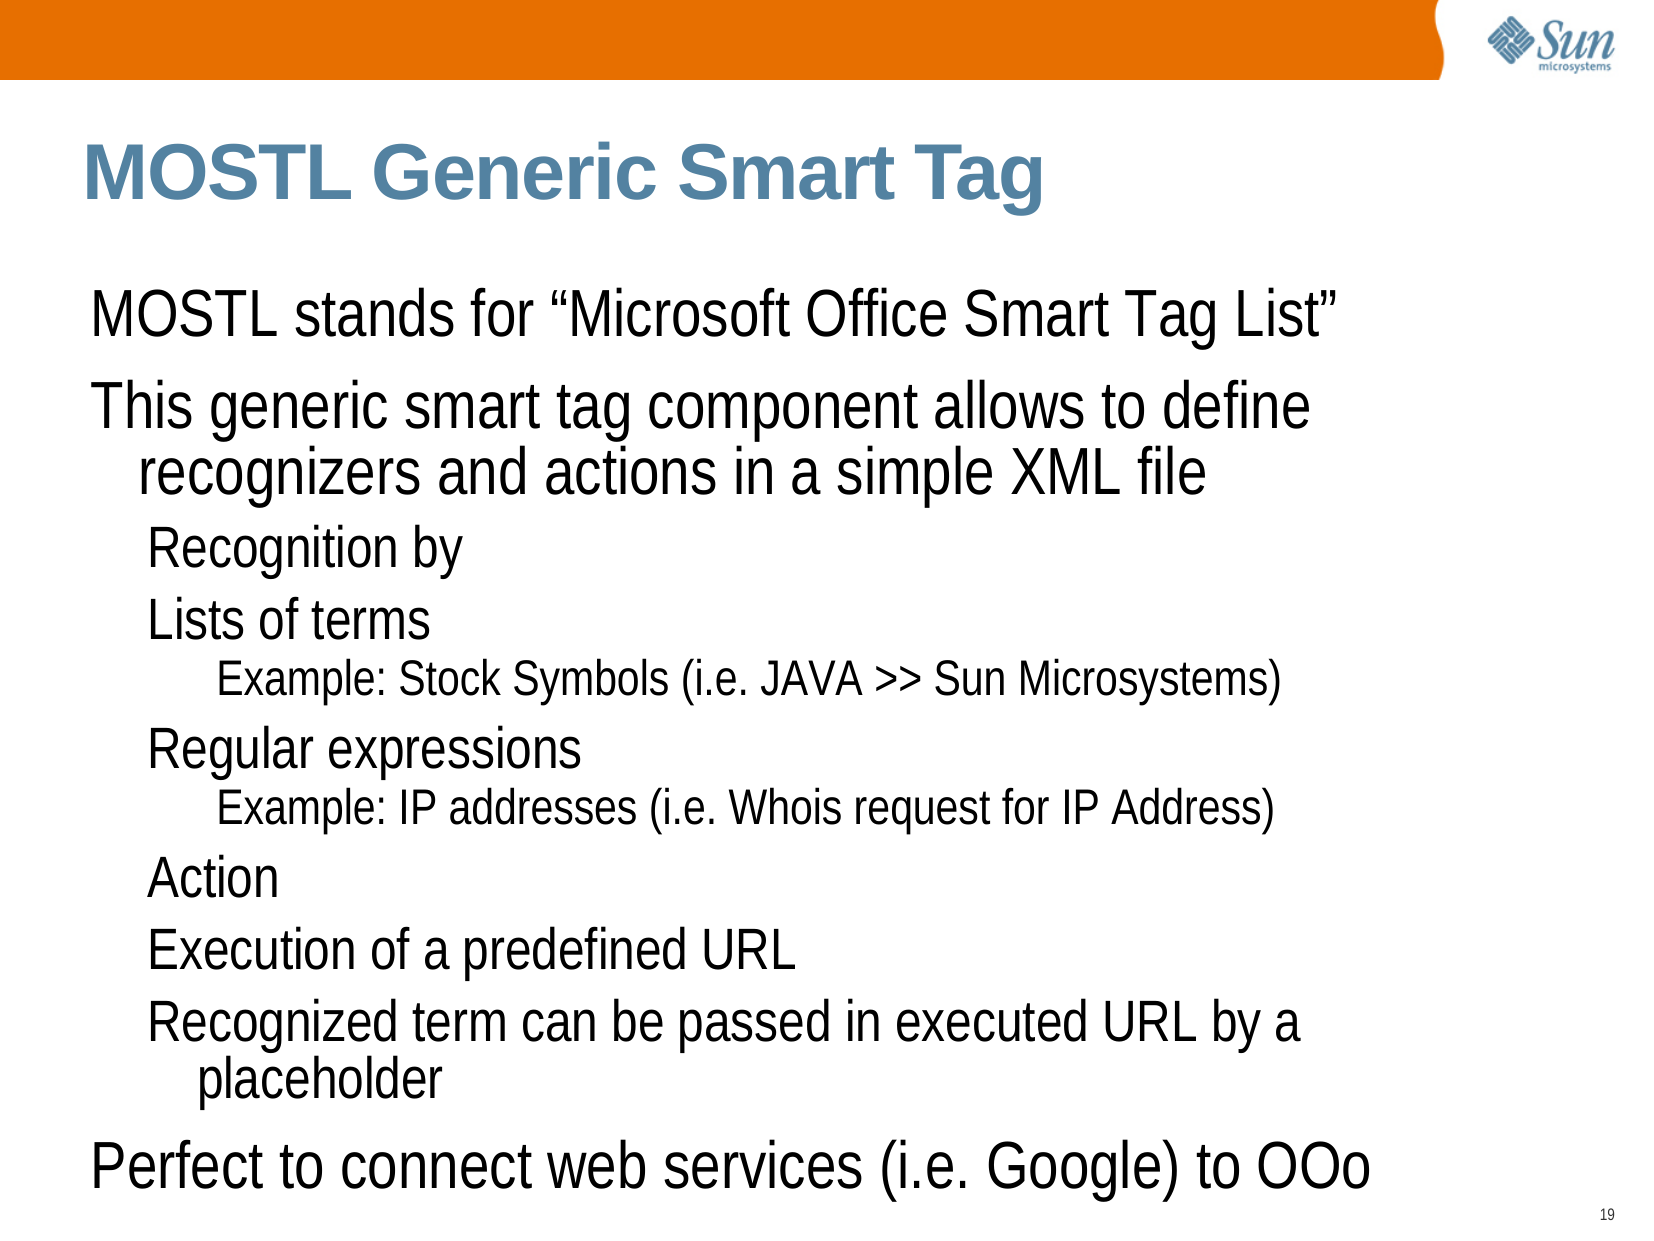

# MOSTL Generic Smart Tag
MOSTL stands for “Microsoft Office Smart Tag List”
This generic smart tag component allows to define recognizers and actions in a simple XML file
Recognition by
Lists of terms
Example: Stock Symbols (i.e. JAVA >> Sun Microsystems)
Regular expressions
Example: IP addresses (i.e. Whois request for IP Address)
Action
Execution of a predefined URL
Recognized term can be passed in executed URL by a placeholder
Perfect to connect web services (i.e. Google) to OOo